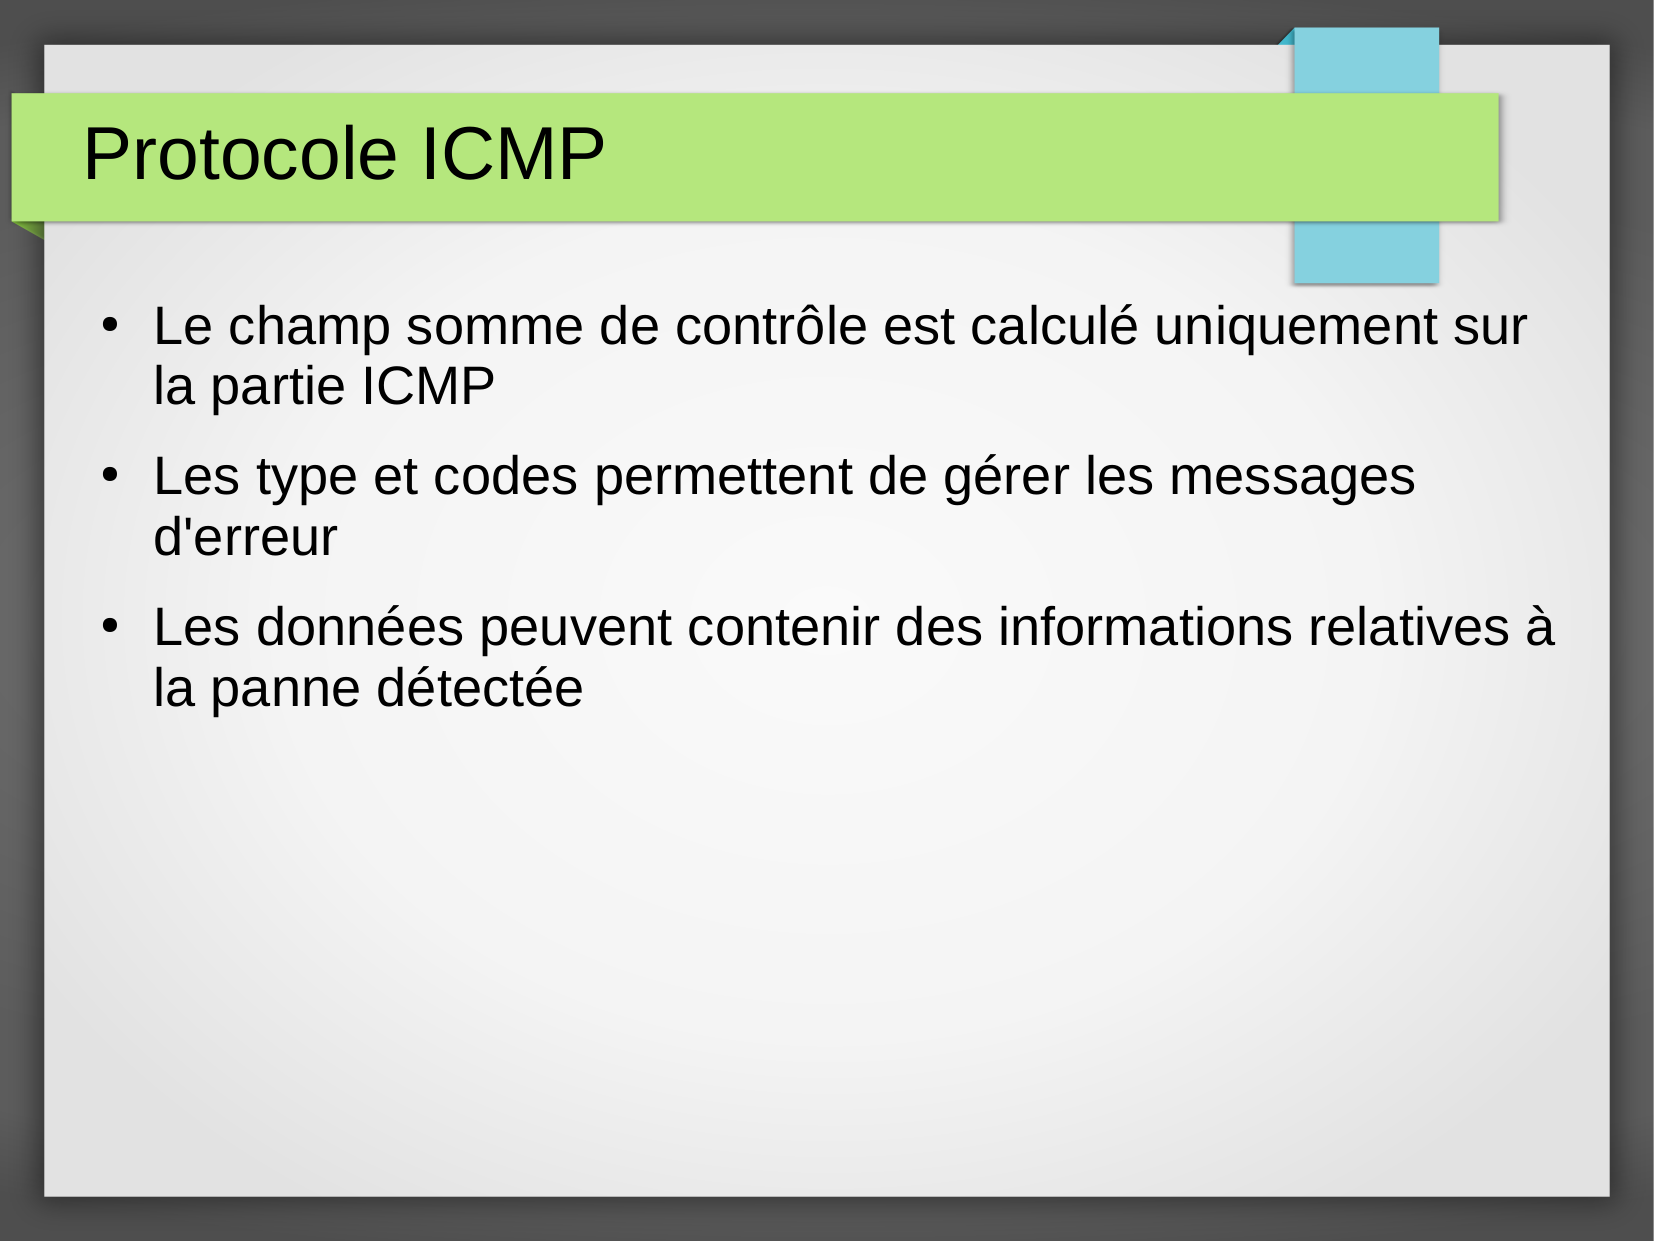

# Protocole ICMP
Le champ somme de contrôle est calculé uniquement sur la partie ICMP
Les type et codes permettent de gérer les messages d'erreur
Les données peuvent contenir des informations relatives à la panne détectée